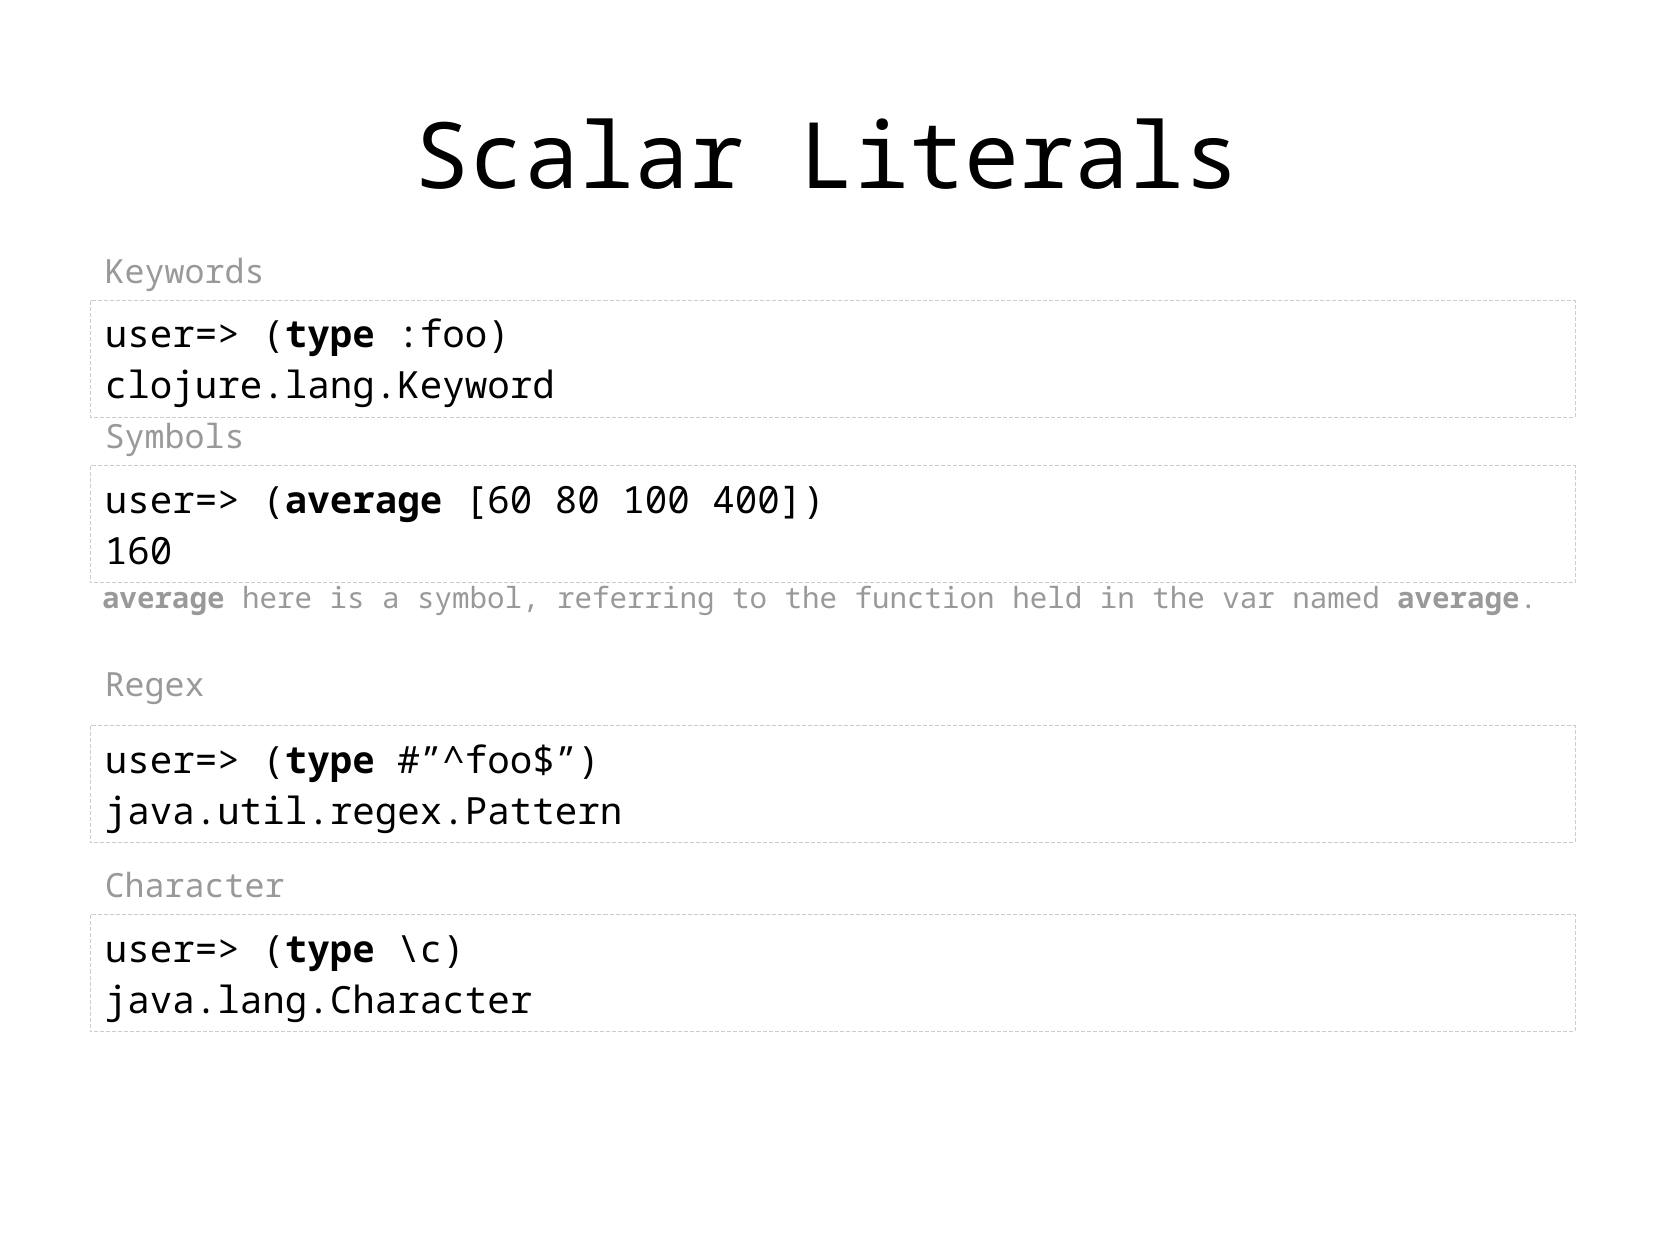

# Scalar Literals
Keywords
user=> (type :foo)
clojure.lang.Keyword
Symbols
user=> (average [60 80 100 400])
160
average here is a symbol, referring to the function held in the var named average.
Regex
user=> (type #”^foo$”)
java.util.regex.Pattern
Character
user=> (type \c)
java.lang.Character